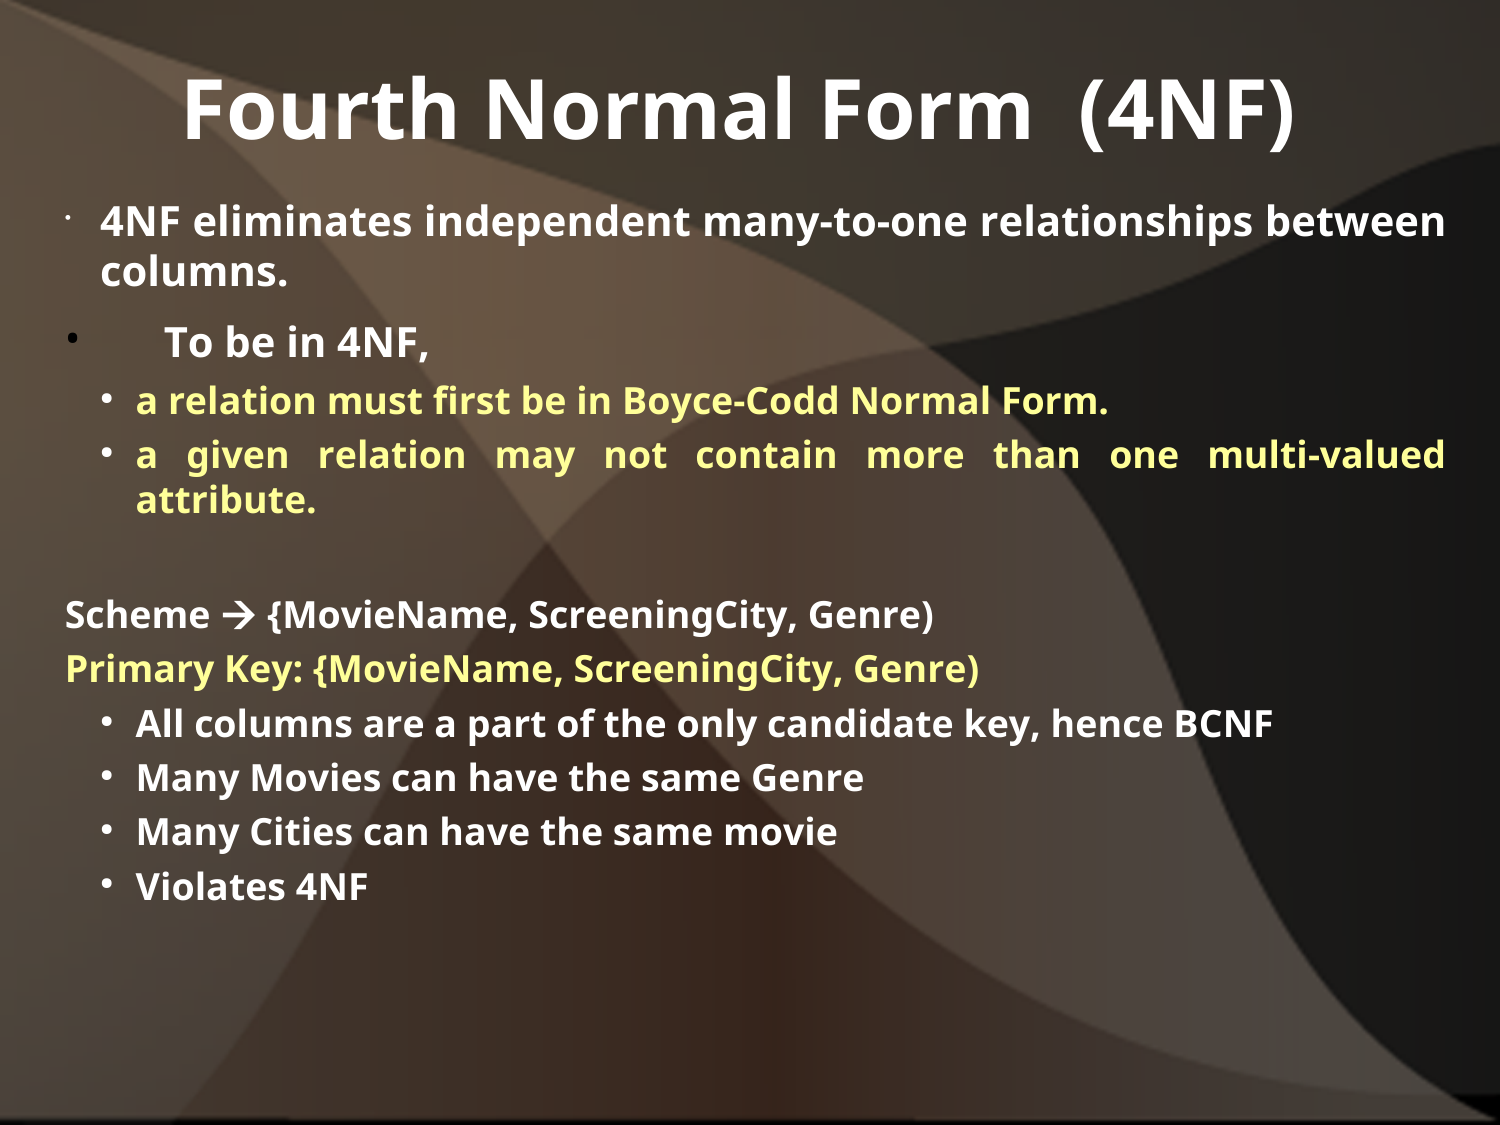

Fourth Normal Form (4NF)
4NF eliminates independent many-to-one relationships between columns.
To be in 4NF,
a relation must first be in Boyce-Codd Normal Form.
a given relation may not contain more than one multi-valued attribute.
Scheme  {MovieName, ScreeningCity, Genre)
Primary Key: {MovieName, ScreeningCity, Genre)
All columns are a part of the only candidate key, hence BCNF
Many Movies can have the same Genre
Many Cities can have the same movie
Violates 4NF